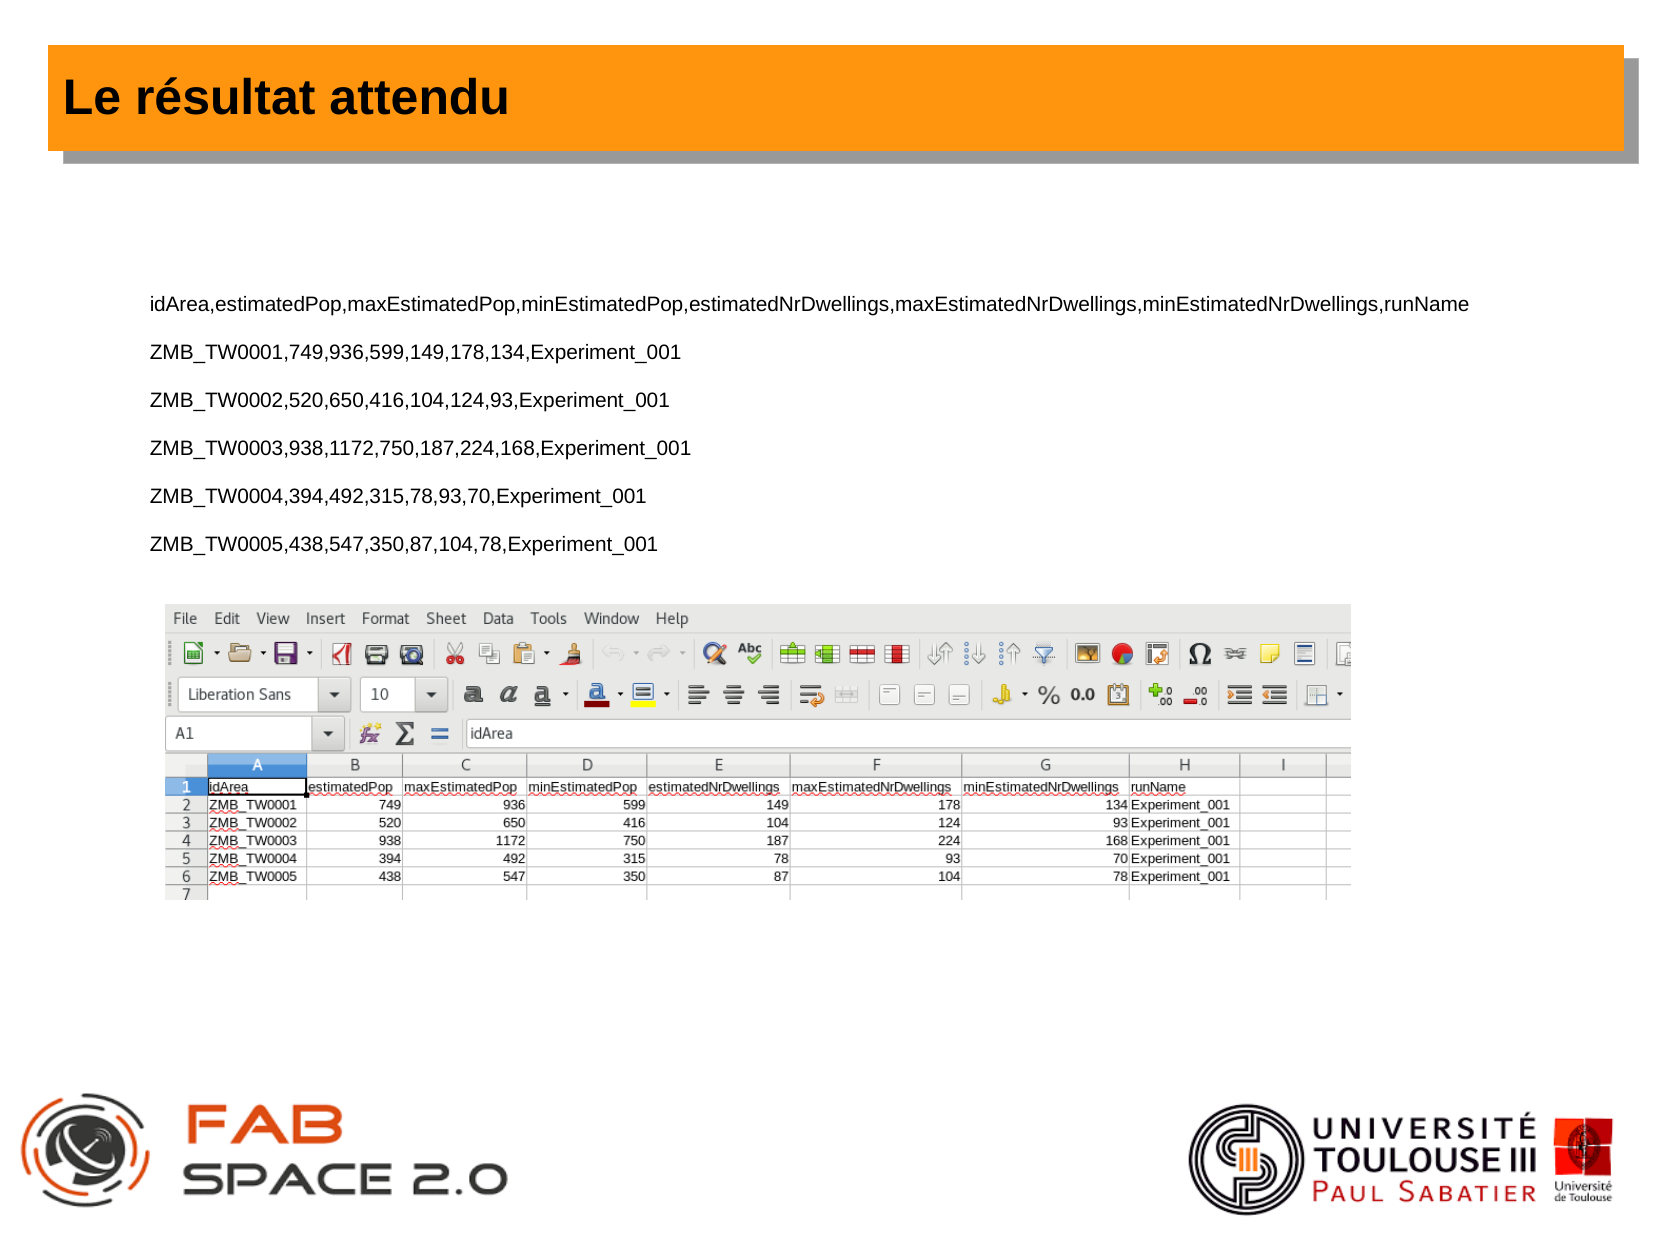

Le résultat attendu
idArea,estimatedPop,maxEstimatedPop,minEstimatedPop,estimatedNrDwellings,maxEstimatedNrDwellings,minEstimatedNrDwellings,runName
ZMB_TW0001,749,936,599,149,178,134,Experiment_001
ZMB_TW0002,520,650,416,104,124,93,Experiment_001
ZMB_TW0003,938,1172,750,187,224,168,Experiment_001
ZMB_TW0004,394,492,315,78,93,70,Experiment_001
ZMB_TW0005,438,547,350,87,104,78,Experiment_001